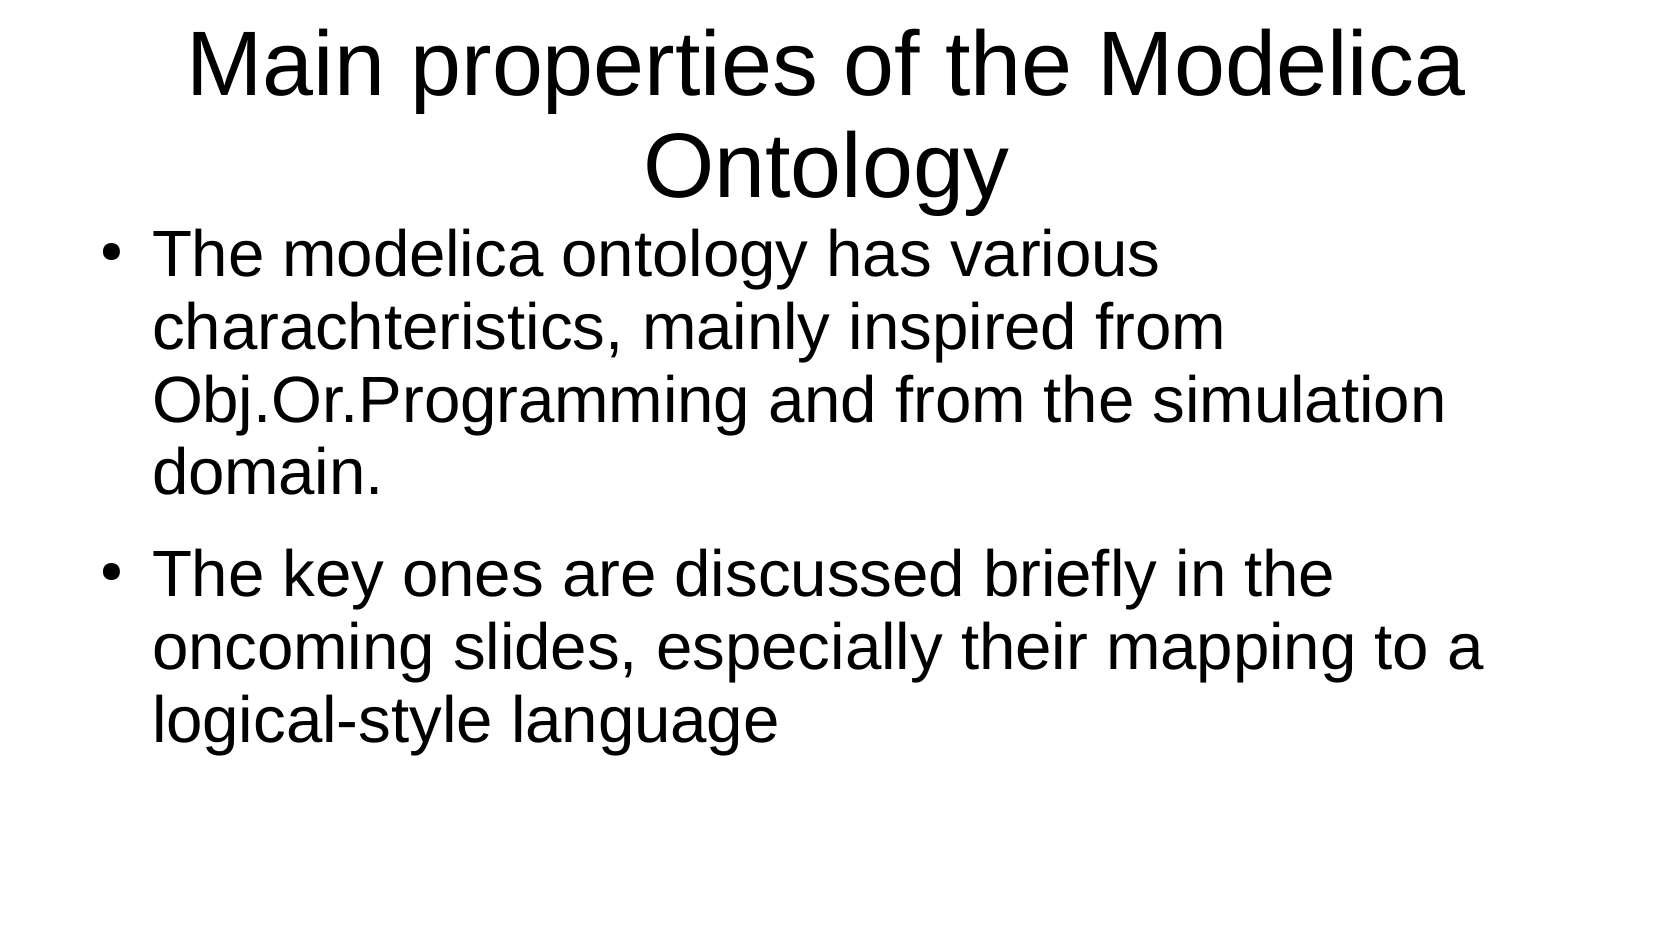

# Main properties of the Modelica Ontology
The modelica ontology has various charachteristics, mainly inspired from Obj.Or.Programming and from the simulation domain.
The key ones are discussed briefly in the oncoming slides, especially their mapping to a logical-style language